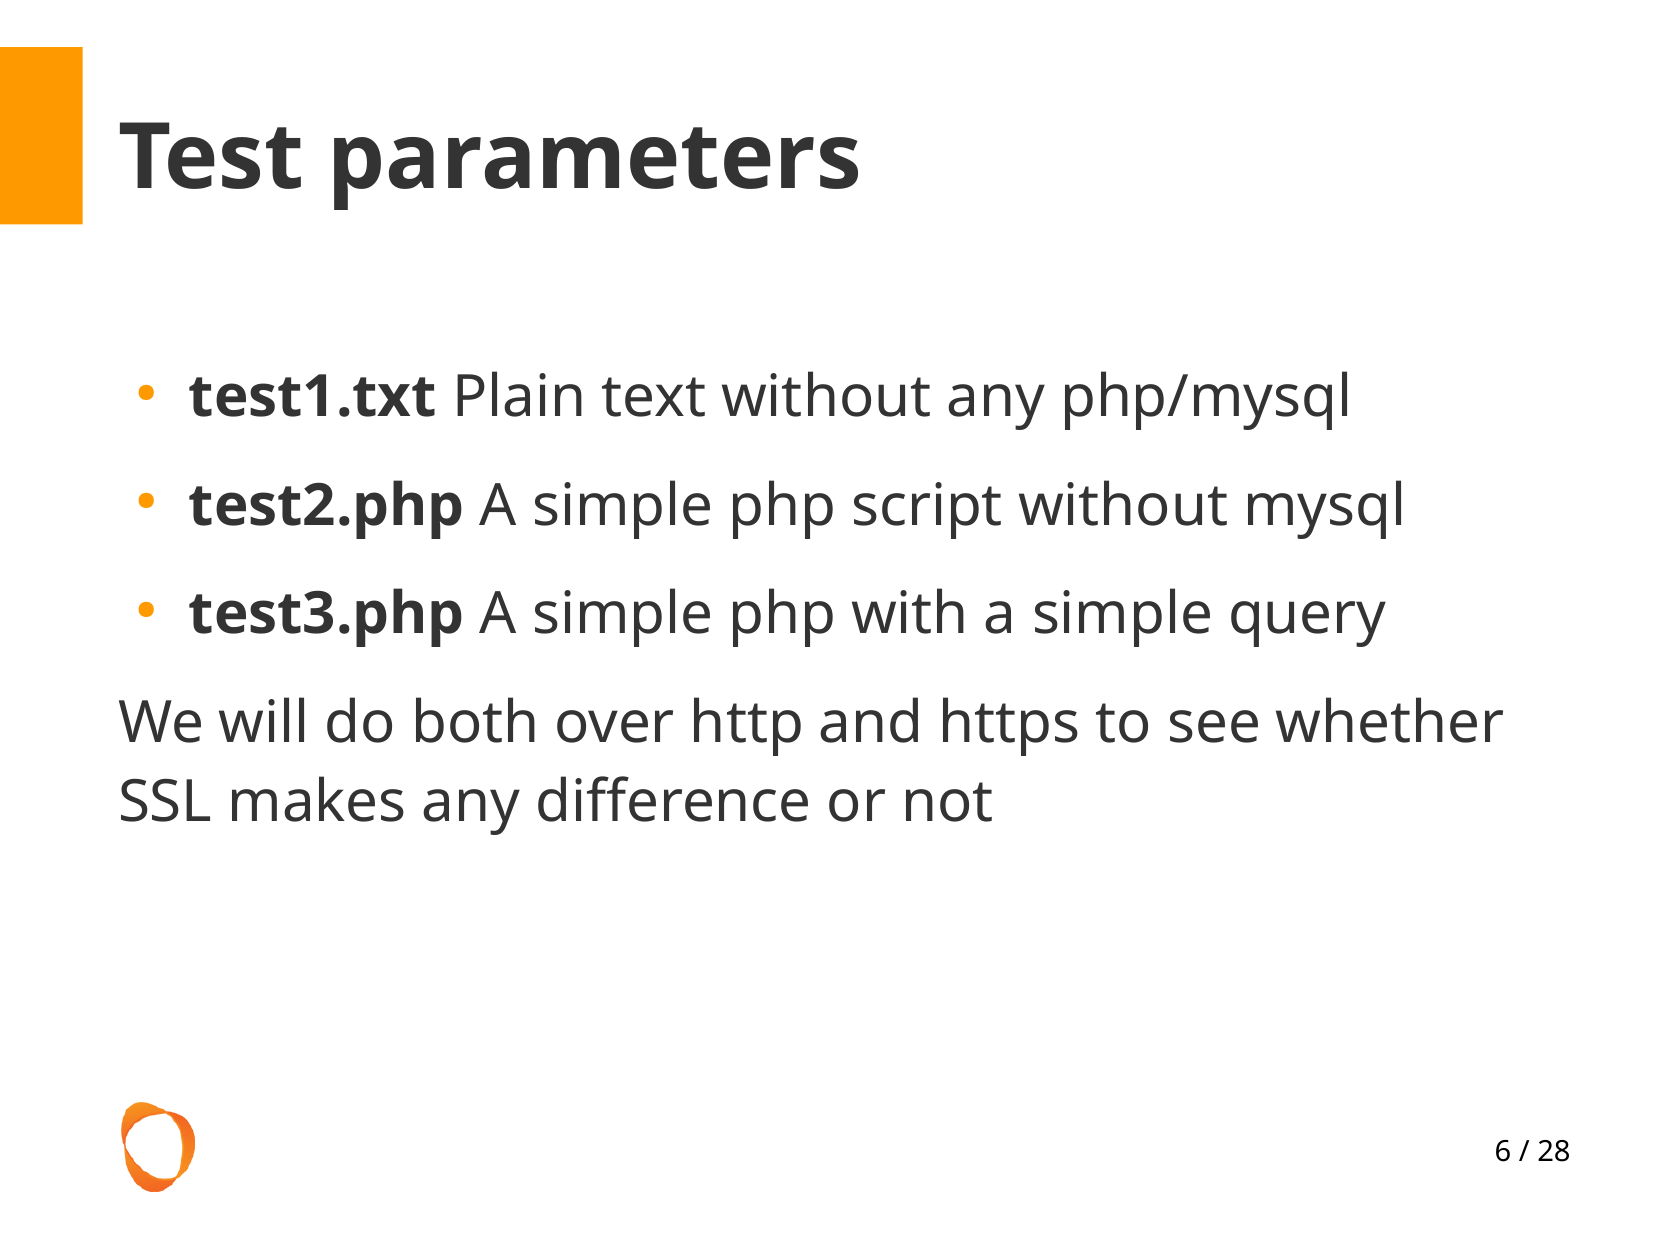

# Test parameters
test1.txt Plain text without any php/mysql
test2.php A simple php script without mysql
test3.php A simple php with a simple query
We will do both over http and https to see whether SSL makes any difference or not
6